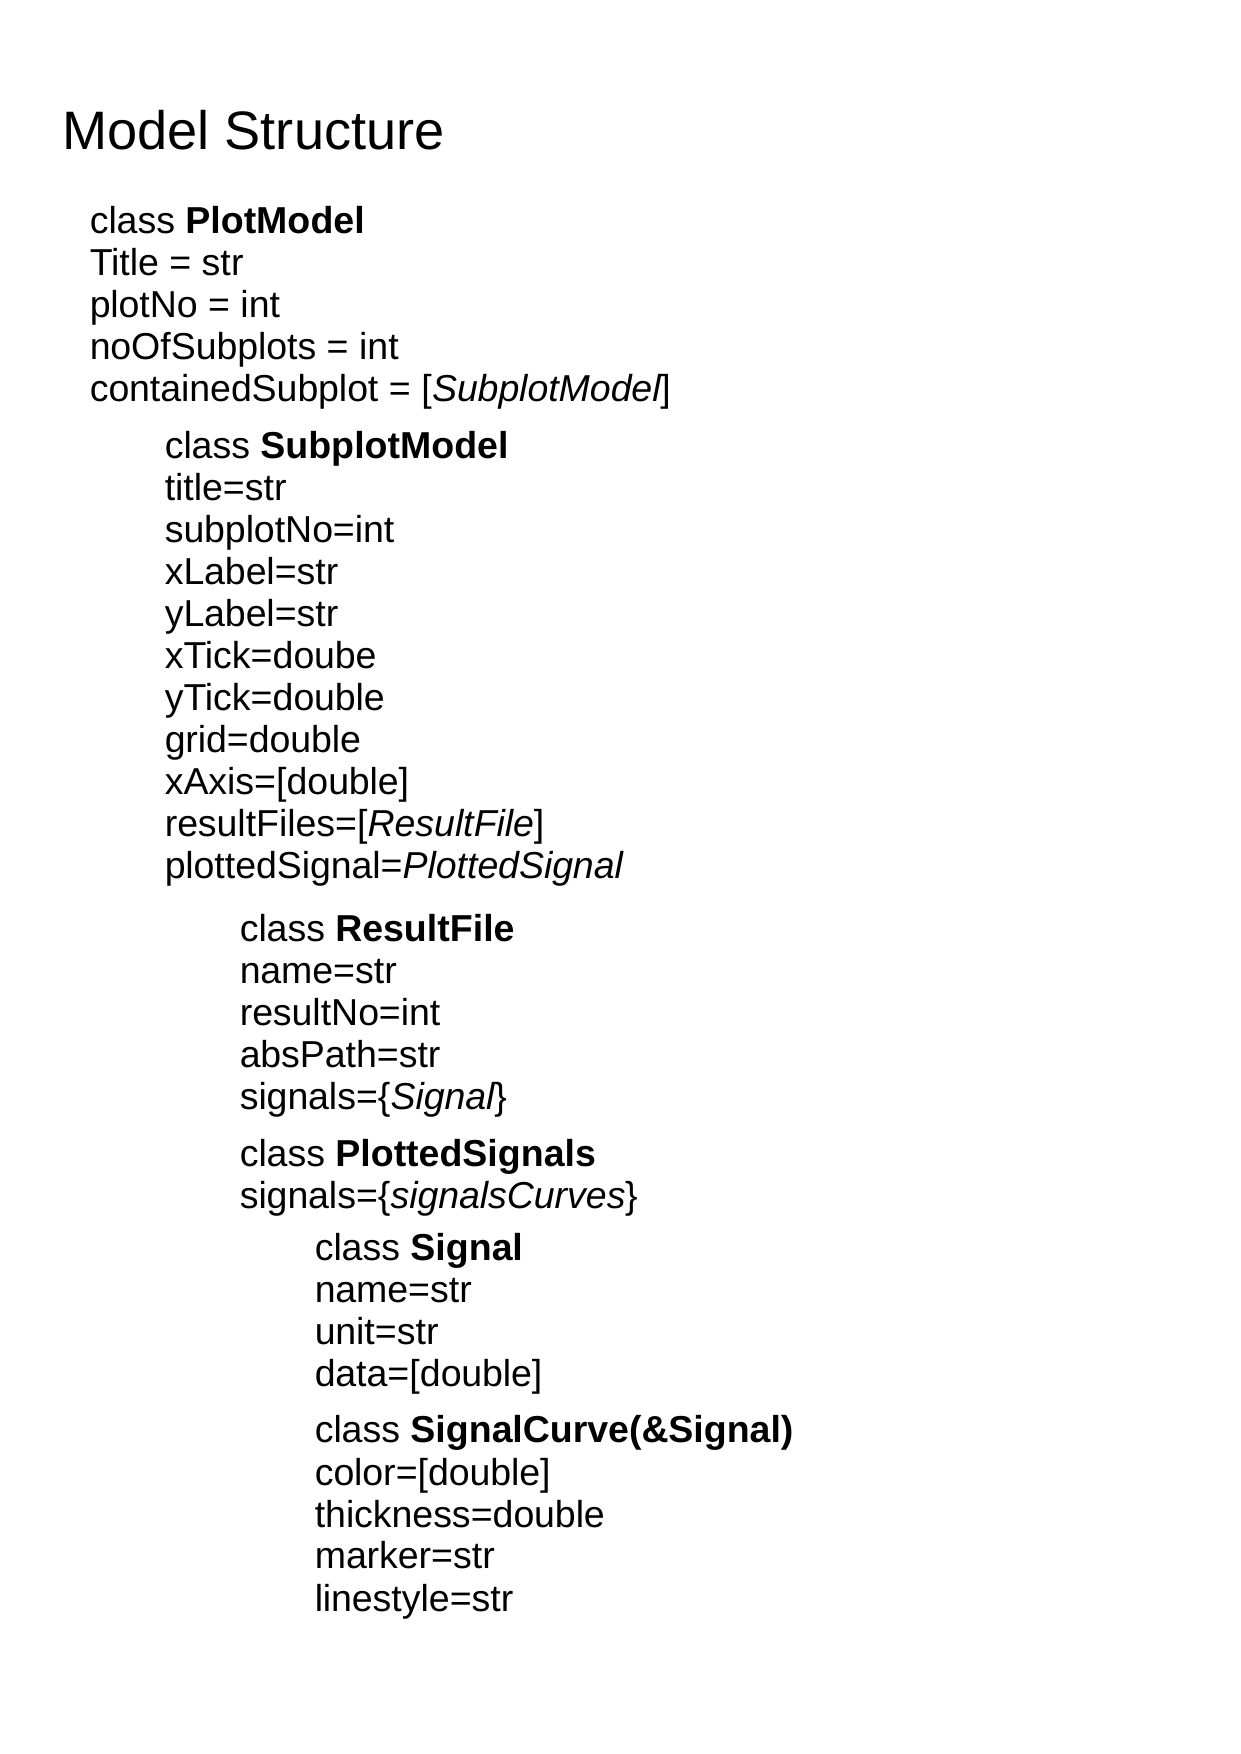

# Model Structure
class PlotModel
Title = str
plotNo = int
noOfSubplots = int
containedSubplot = [SubplotModel]
class SubplotModel
title=str
subplotNo=int
xLabel=str
yLabel=str
xTick=doube
yTick=double
grid=double
xAxis=[double]
resultFiles=[ResultFile]
plottedSignal=PlottedSignal
class ResultFile
name=str
resultNo=int
absPath=str
signals={Signal}
class PlottedSignals
signals={signalsCurves}
class Signal
name=str
unit=str
data=[double]
class SignalCurve(&Signal)
color=[double]
thickness=double
marker=str
linestyle=str